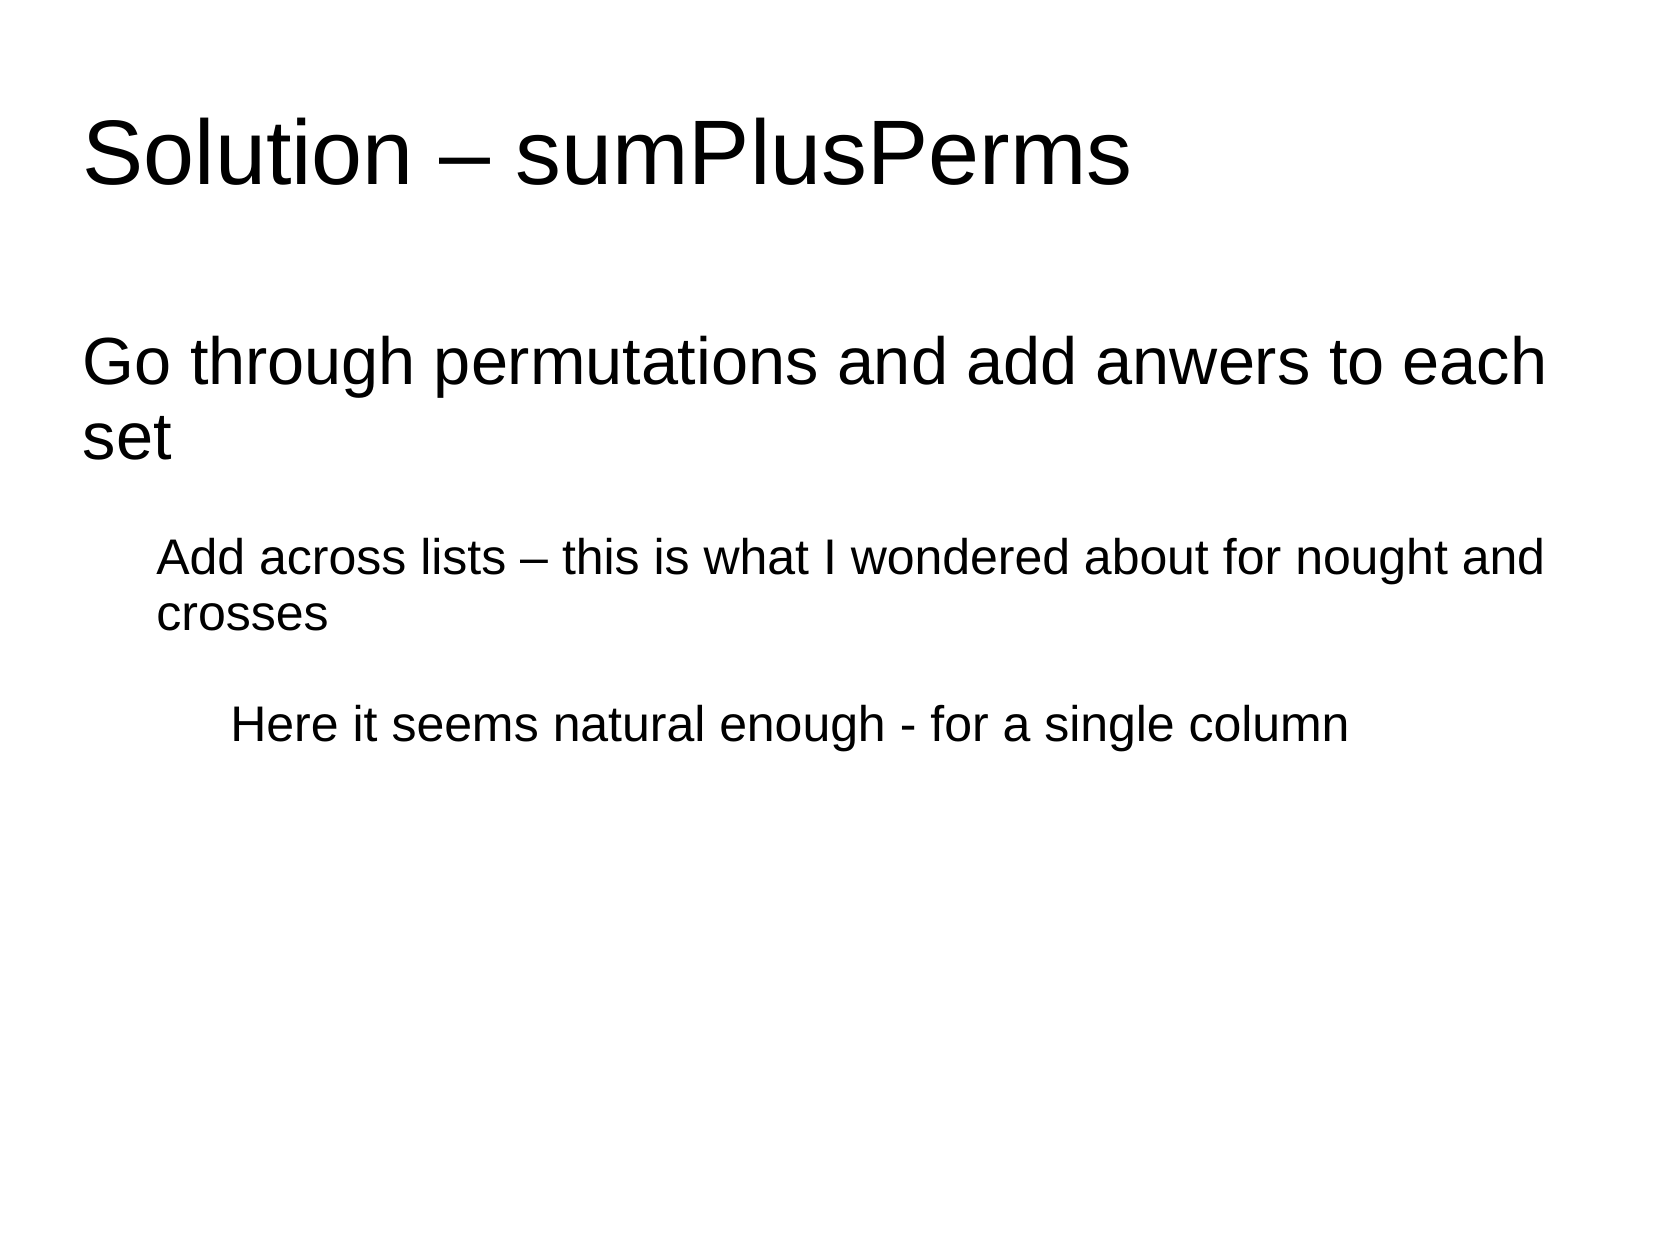

# Solution – sumPlusPerms
Go through permutations and add anwers to each set
	Add across lists – this is what I wondered about for nought and 	crosses
		Here it seems natural enough - for a single column